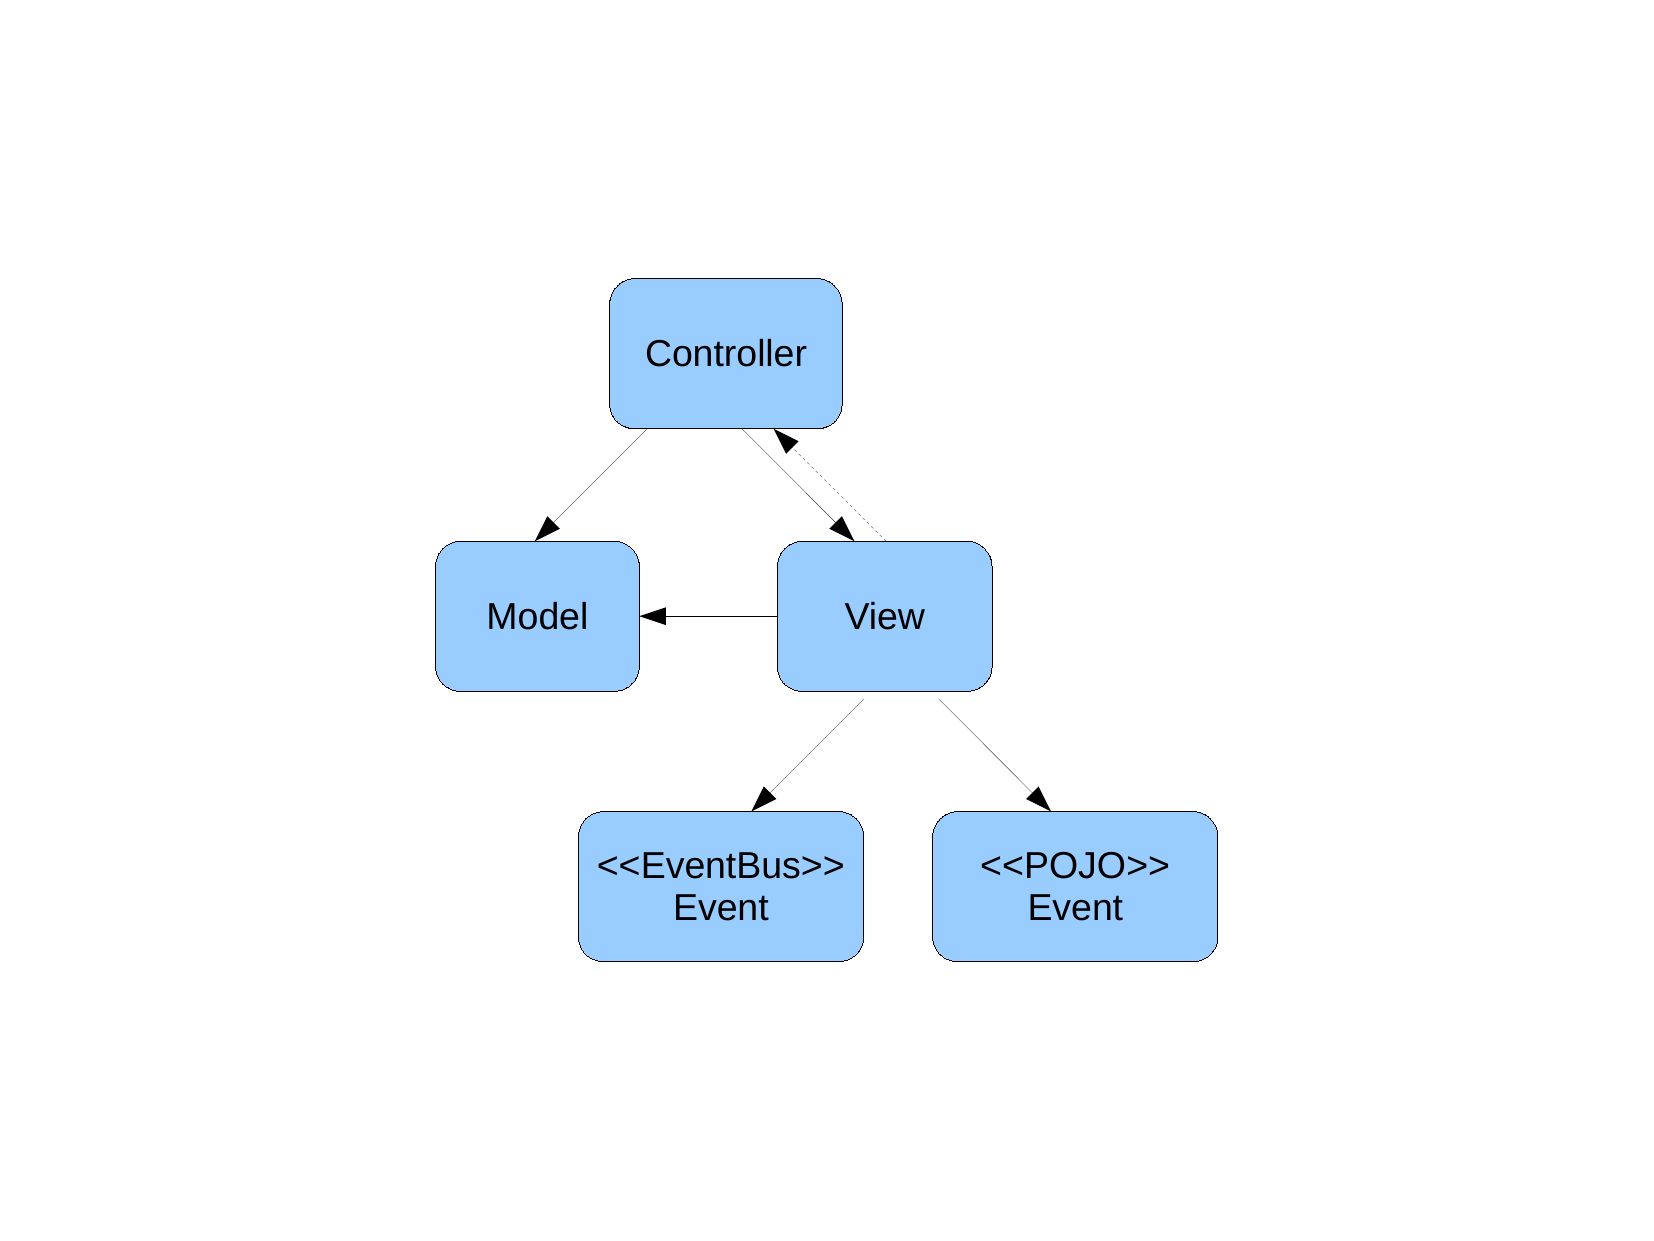

Controller
Model
View
<<EventBus>>
Event
<<POJO>>
Event